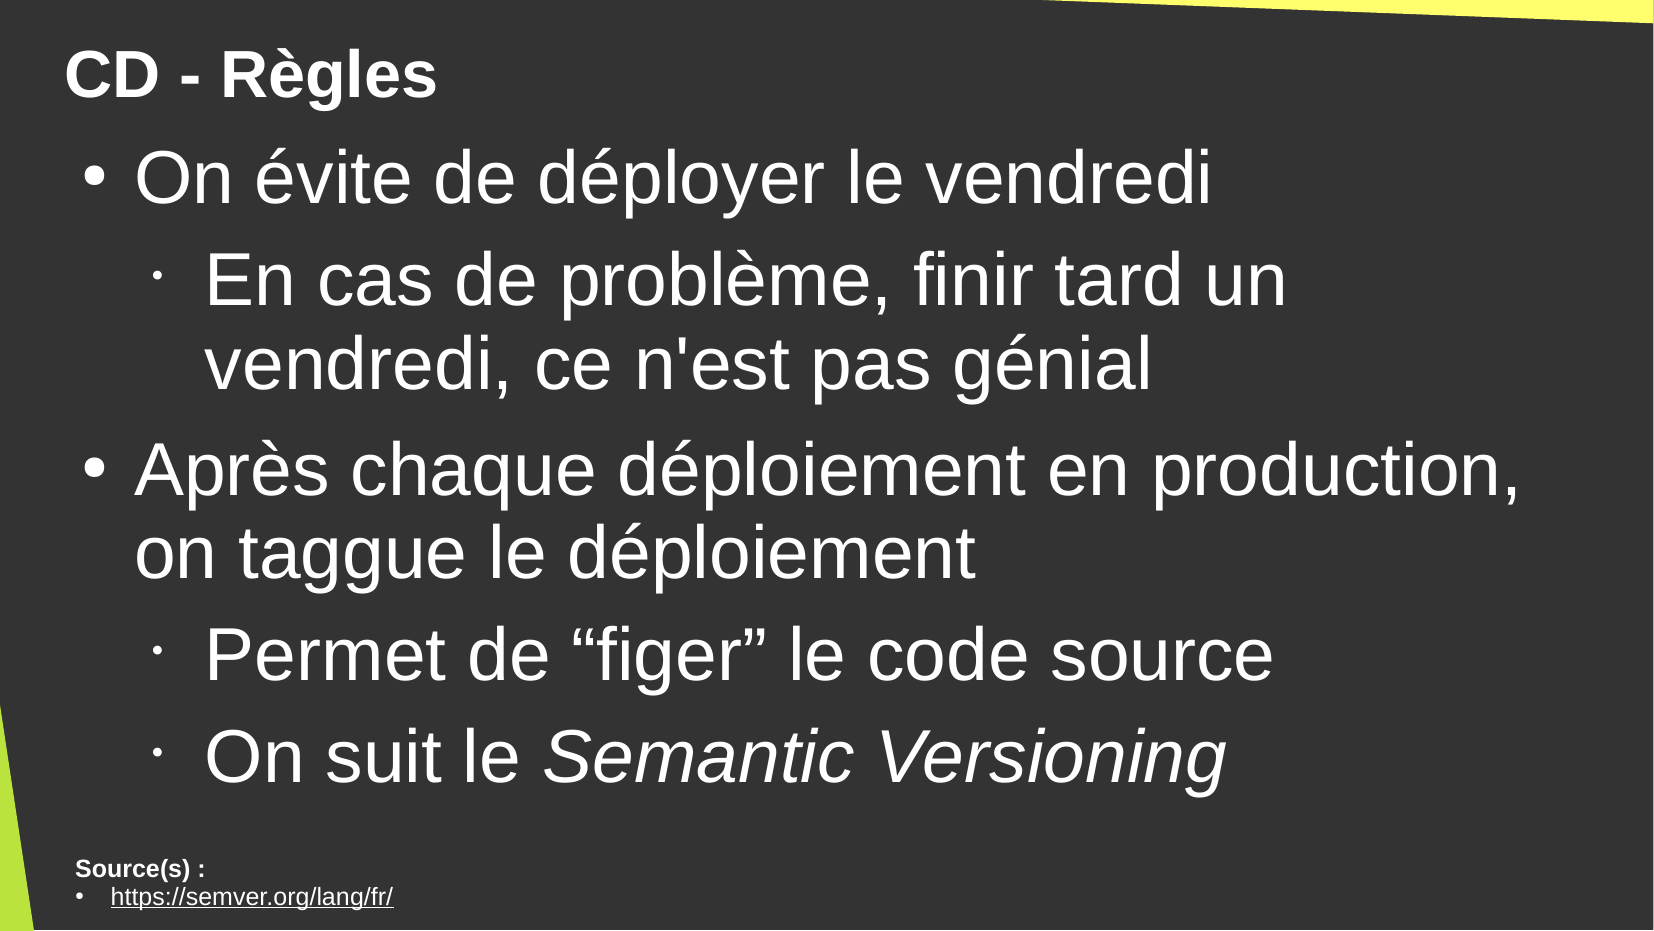

# CD - Règles
On évite de déployer le vendredi
En cas de problème, finir tard un vendredi, ce n'est pas génial
Après chaque déploiement en production, on taggue le déploiement
Permet de “figer” le code source
On suit le Semantic Versioning
Source(s) :
https://semver.org/lang/fr/